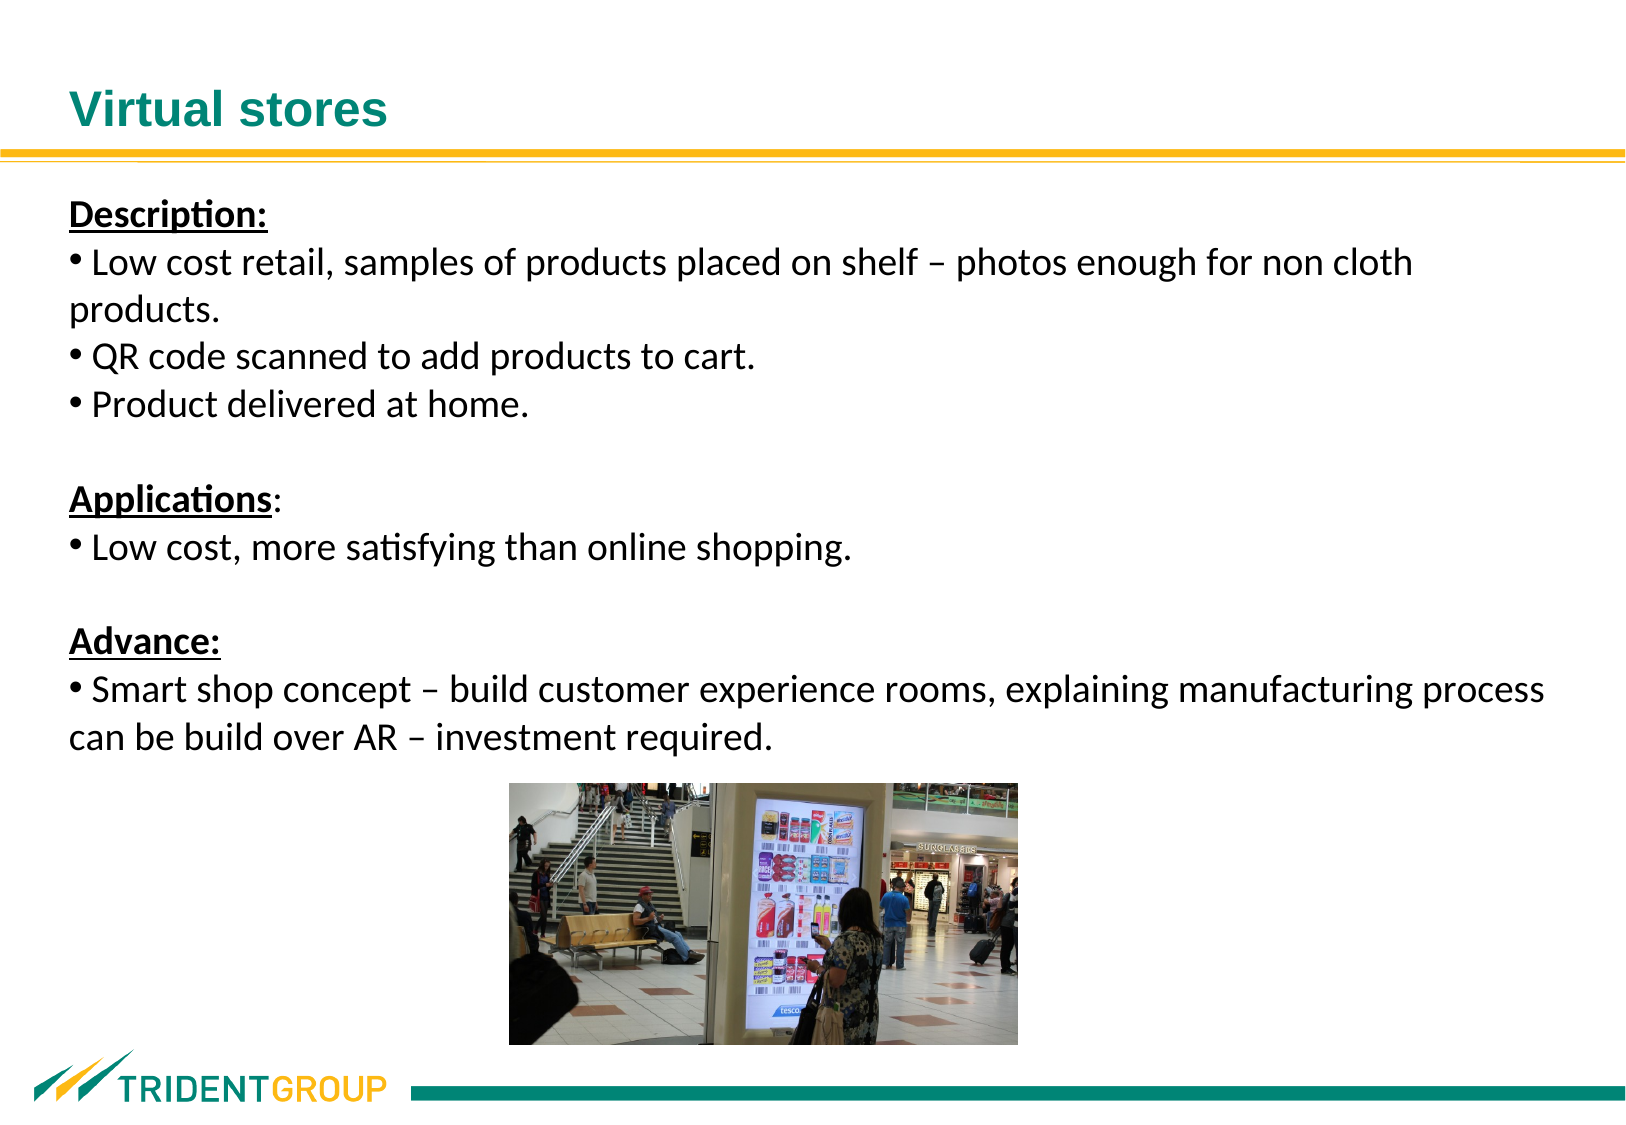

# Virtual stores
Description:
 Low cost retail, samples of products placed on shelf – photos enough for non cloth products.
 QR code scanned to add products to cart.
 Product delivered at home.
Applications:
 Low cost, more satisfying than online shopping.
Advance:
 Smart shop concept – build customer experience rooms, explaining manufacturing process can be build over AR – investment required.